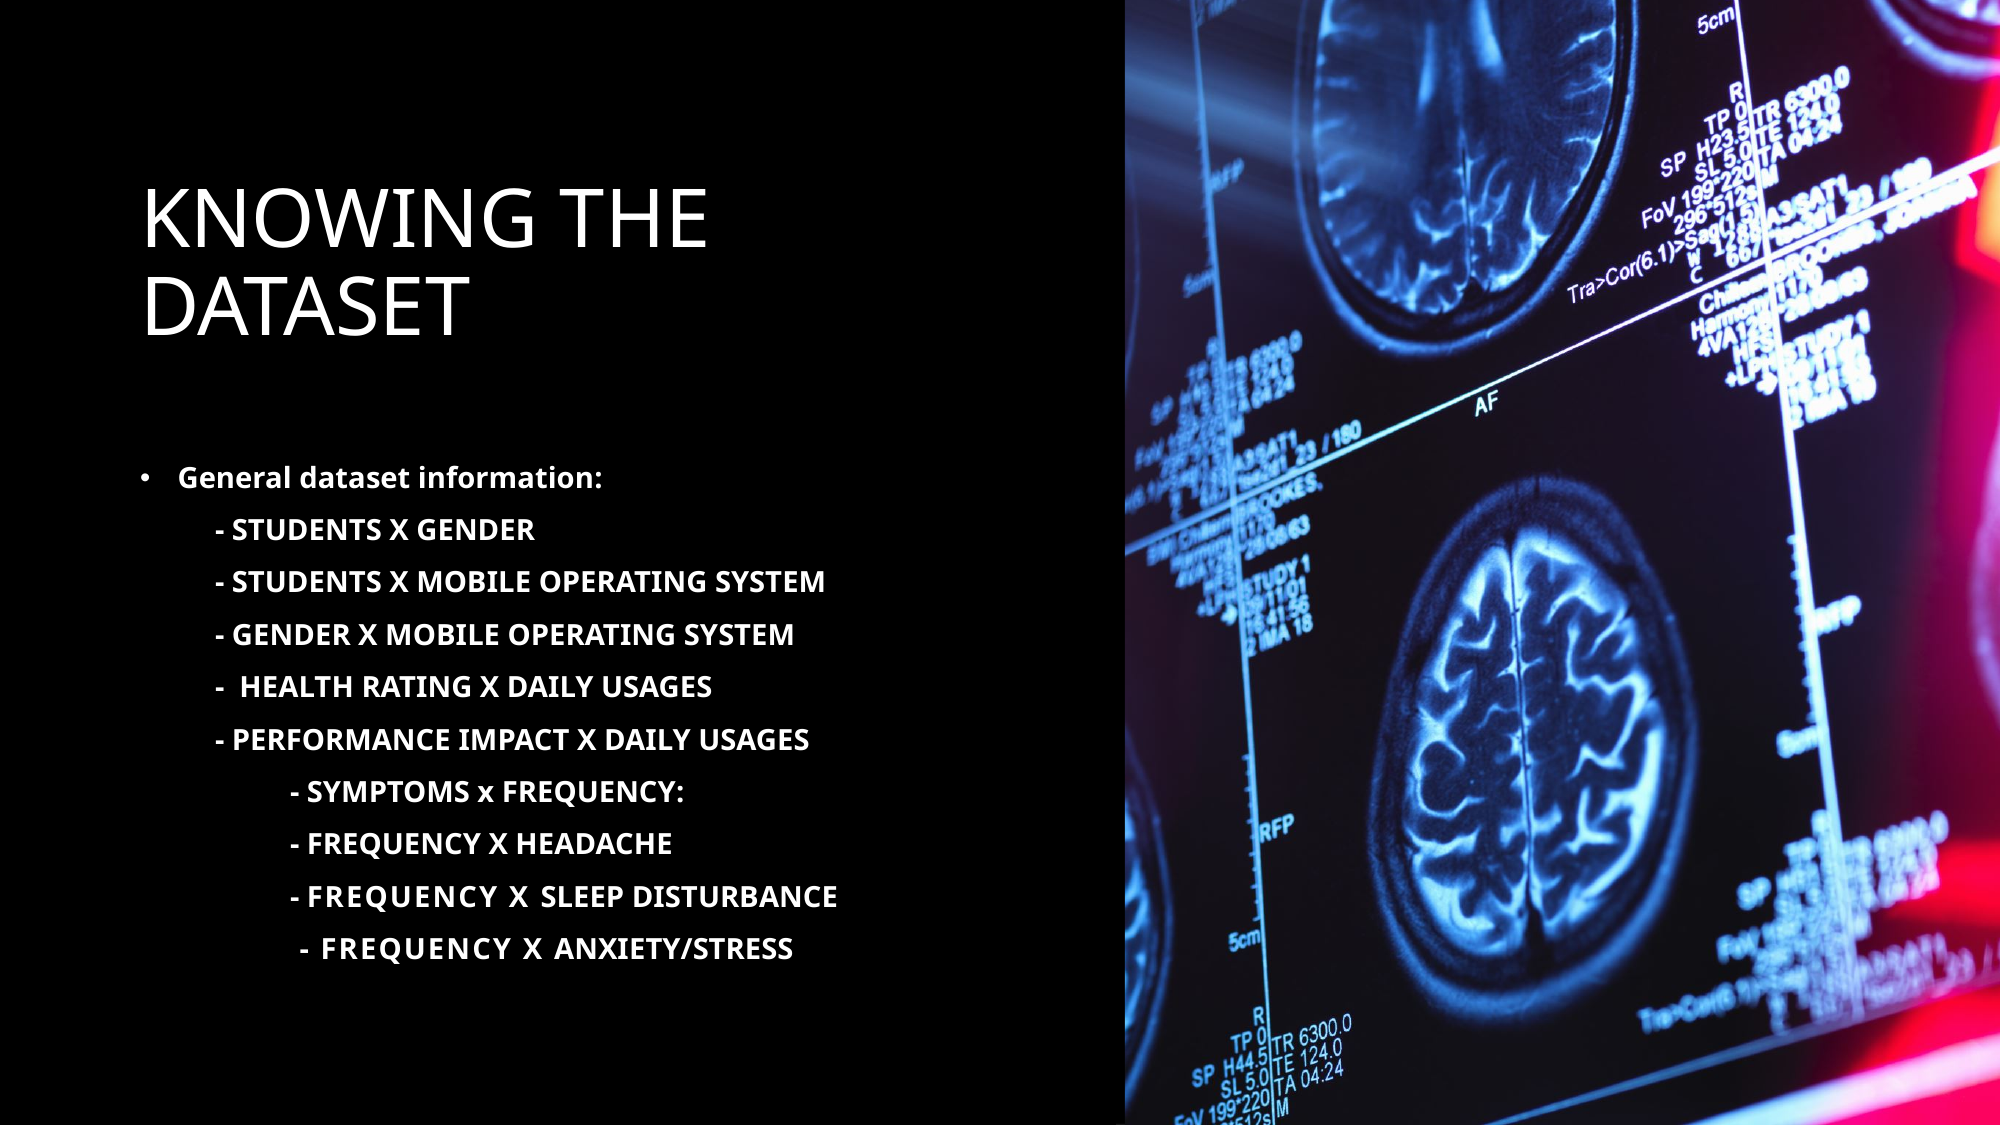

# KNOWING THE DATASET
General dataset information:
	- STUDENTS X GENDER
	- STUDENTS X MOBILE OPERATING SYSTEM
	- GENDER X MOBILE OPERATING SYSTEM
	- HEALTH RATING X DAILY USAGES
	- PERFORMANCE IMPACT X DAILY USAGES
		- SYMPTOMS x FREQUENCY:
		- FREQUENCY X HEADACHE
		- FREQUENCY X SLEEP DISTURBANCE
		 - FREQUENCY X ANXIETY/STRESS